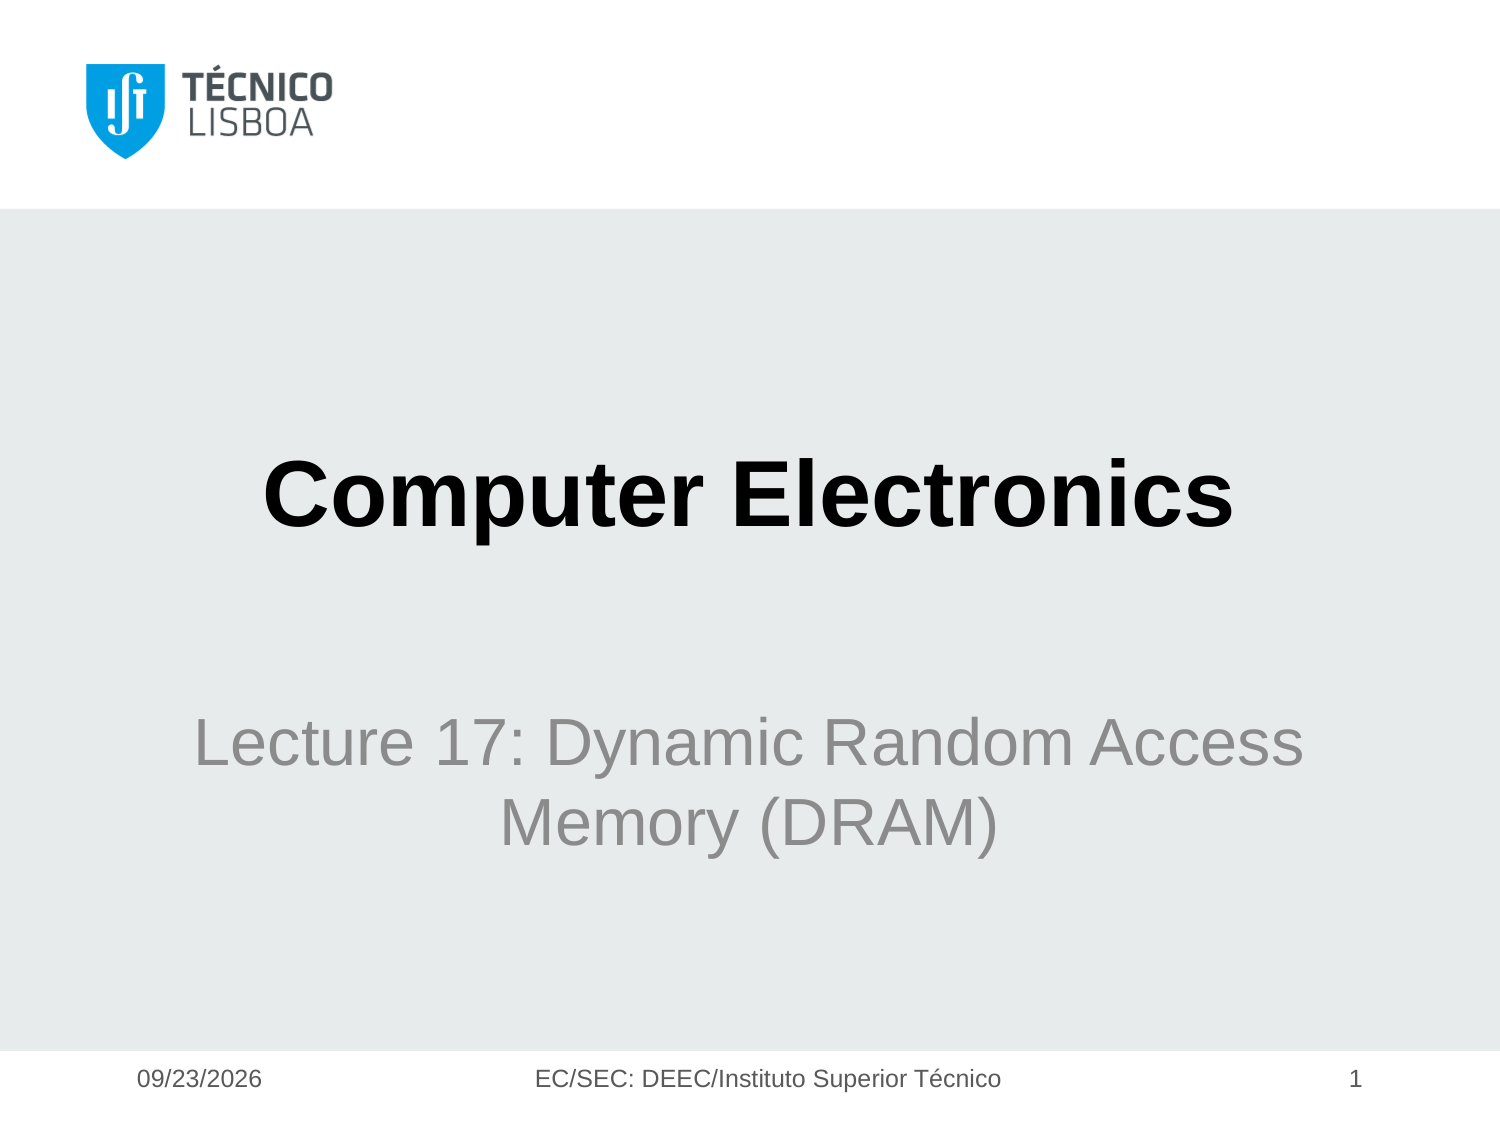

Computer Electronics
# Lecture 17: Dynamic Random Access Memory (DRAM)
EC/SEC: DEEC/Instituto Superior Técnico
1